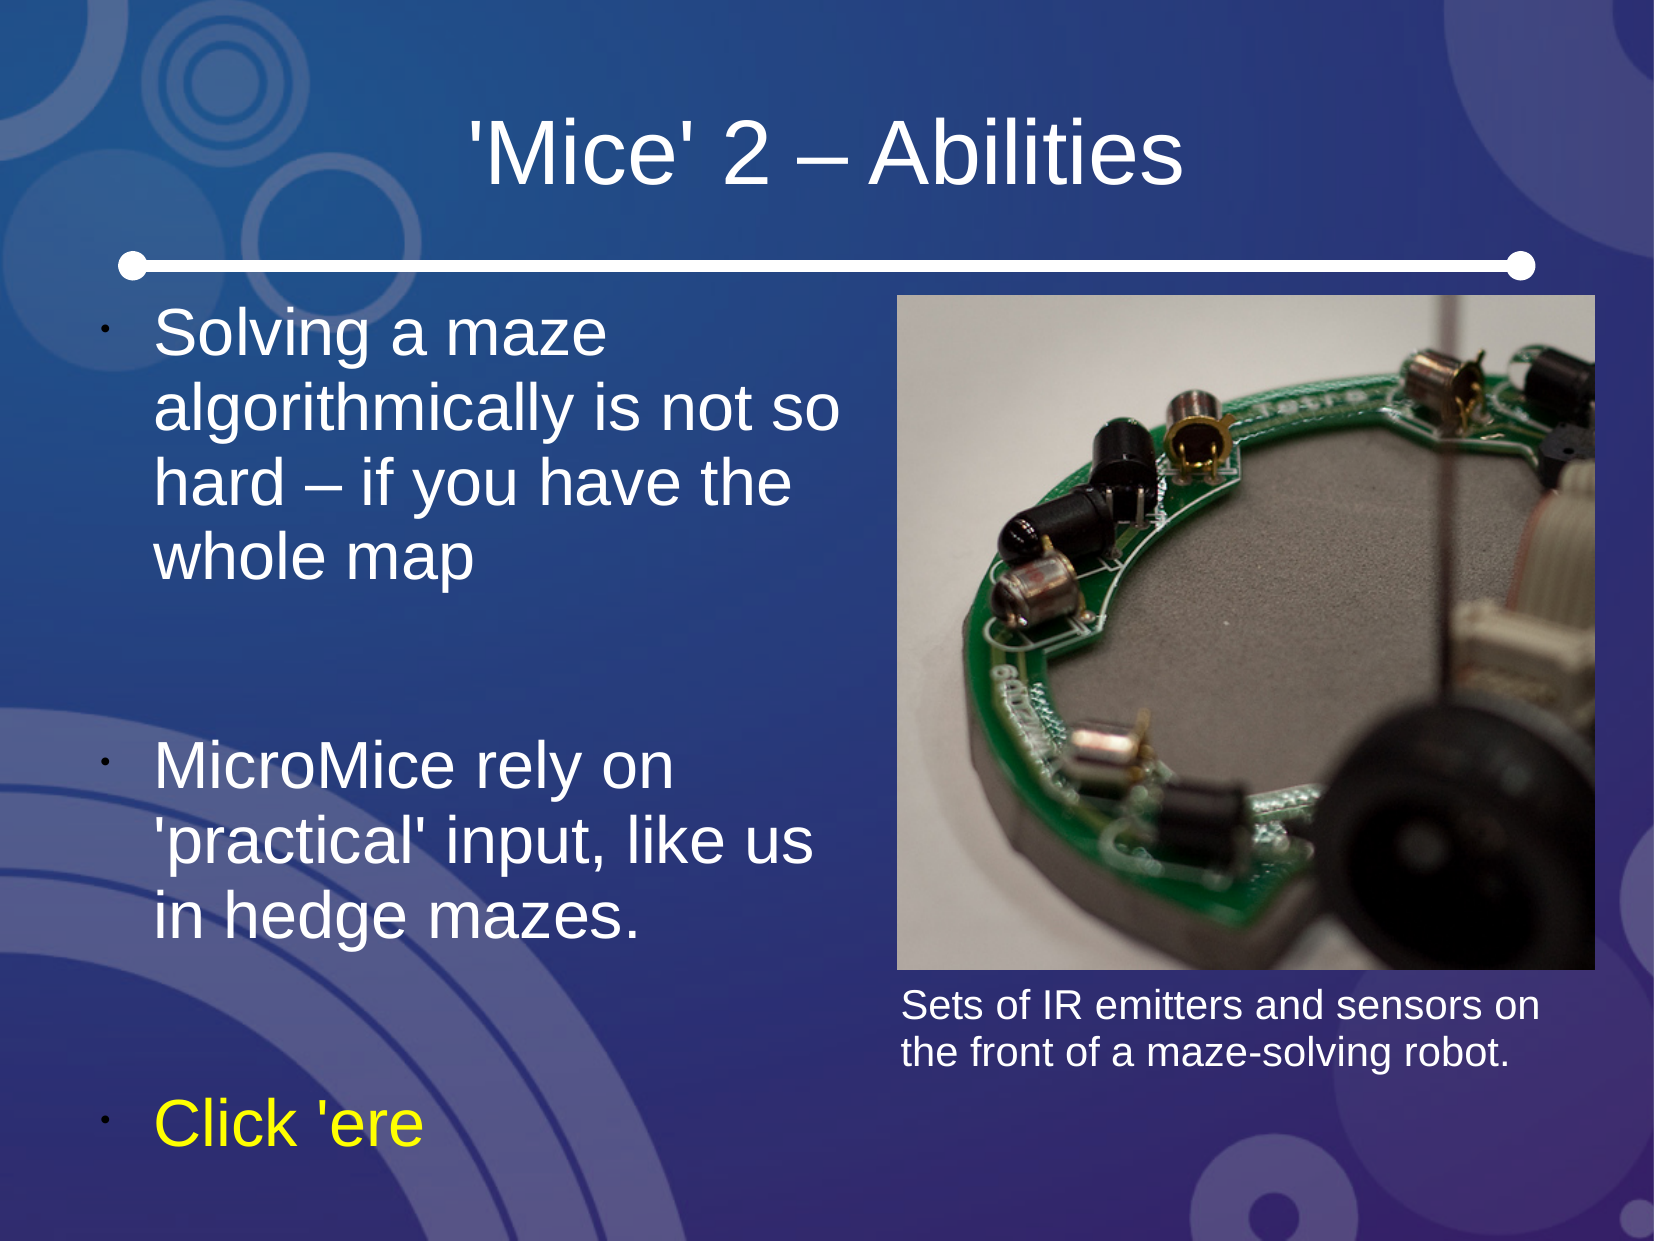

# 'Mice' 2 – Abilities
Solving a maze algorithmically is not so hard – if you have the whole map
MicroMice rely on 'practical' input, like us in hedge mazes.
Click 'ere
Sets of IR emitters and sensors on the front of a maze-solving robot.